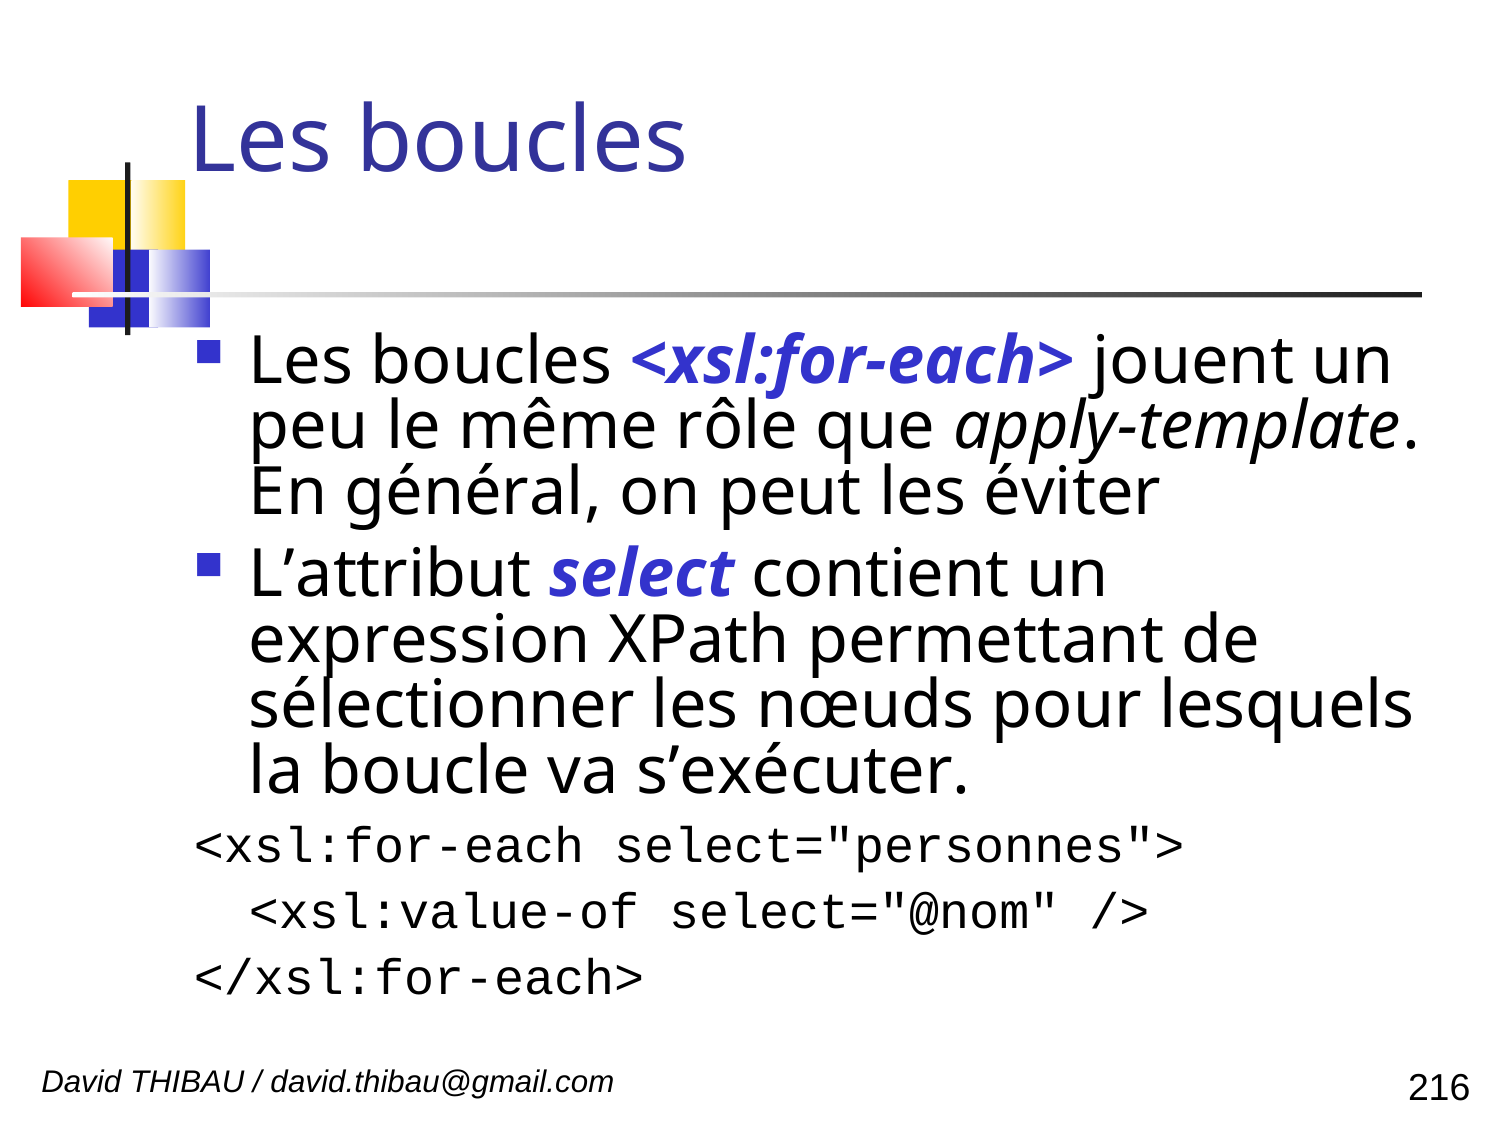

# Les boucles
Les boucles <xsl:for-each> jouent un peu le même rôle que apply-template. En général, on peut les éviter
L’attribut select contient un expression XPath permettant de sélectionner les nœuds pour lesquels la boucle va s’exécuter.
<xsl:for-each select="personnes">
	<xsl:value-of select="@nom" />
</xsl:for-each>